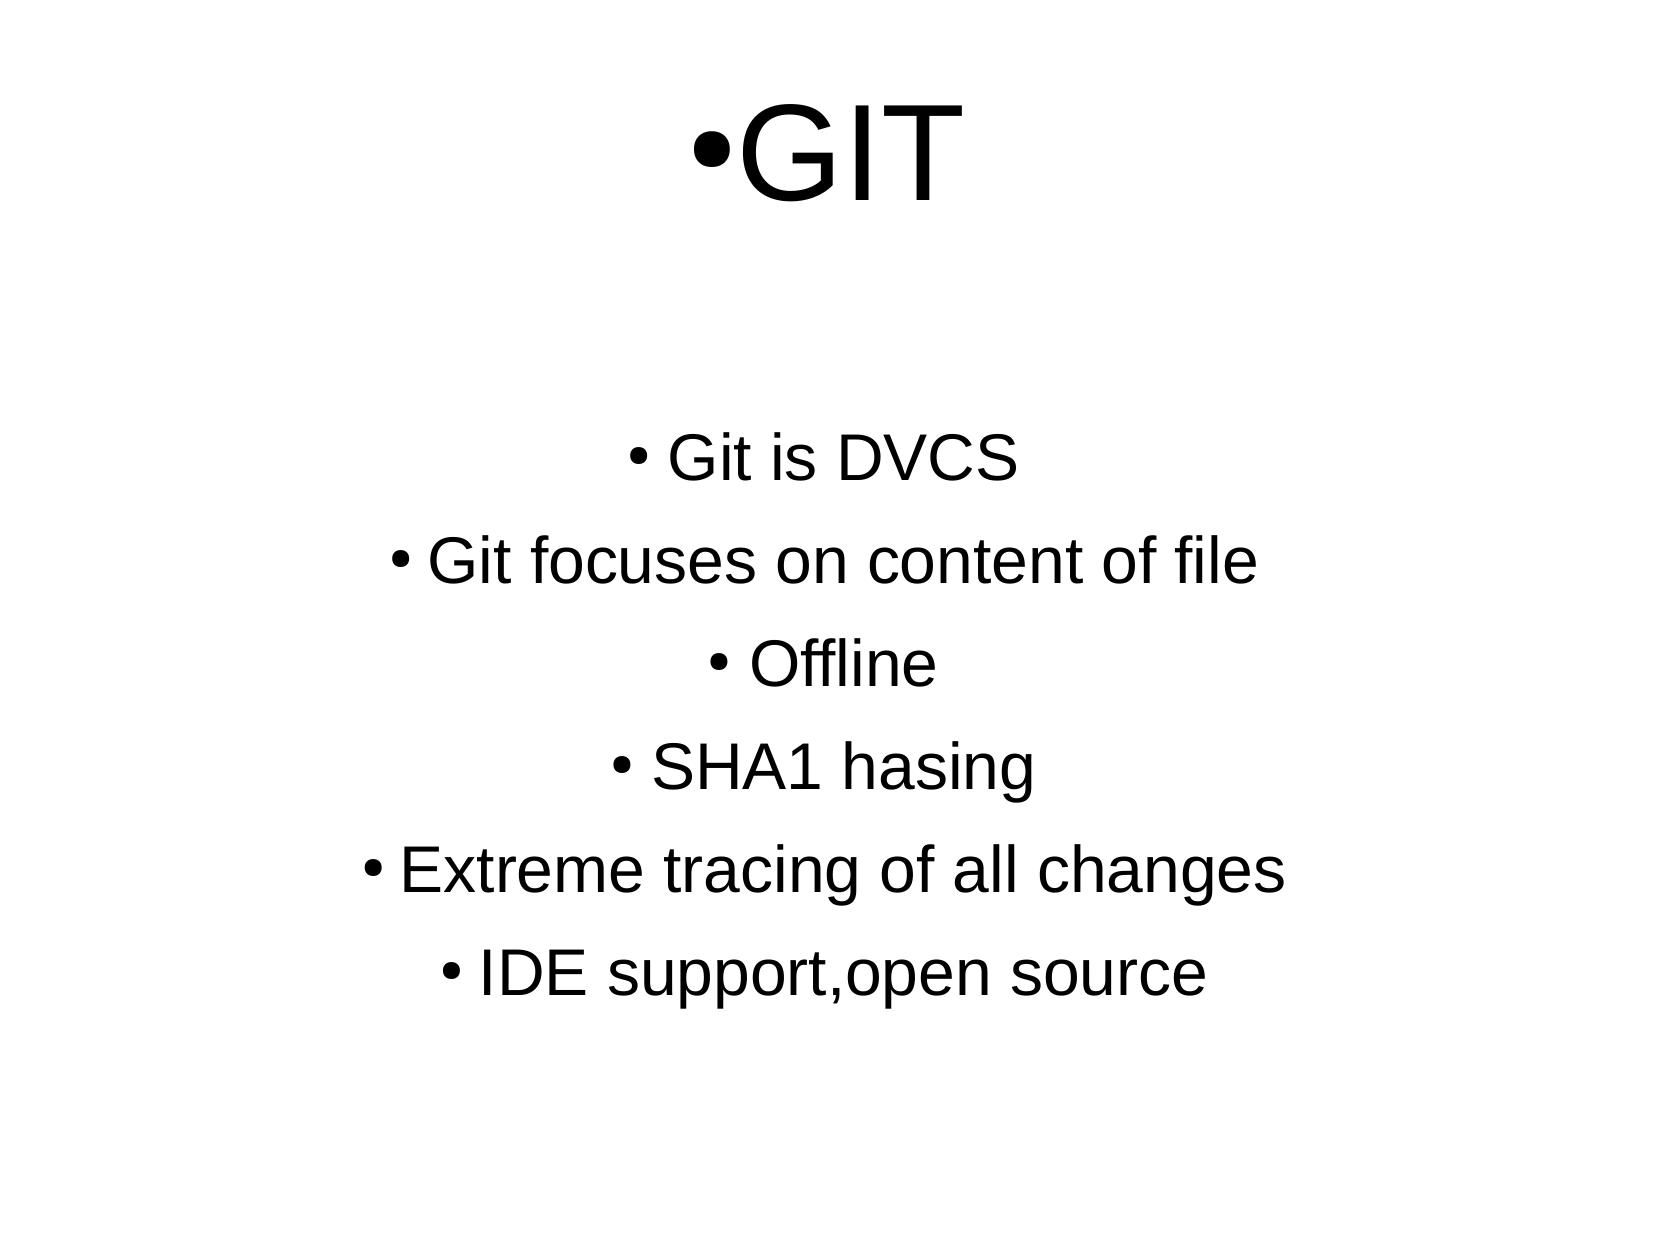

# GIT
Git is DVCS
Git focuses on content of file
Offline
SHA1 hasing
Extreme tracing of all changes
IDE support,open source